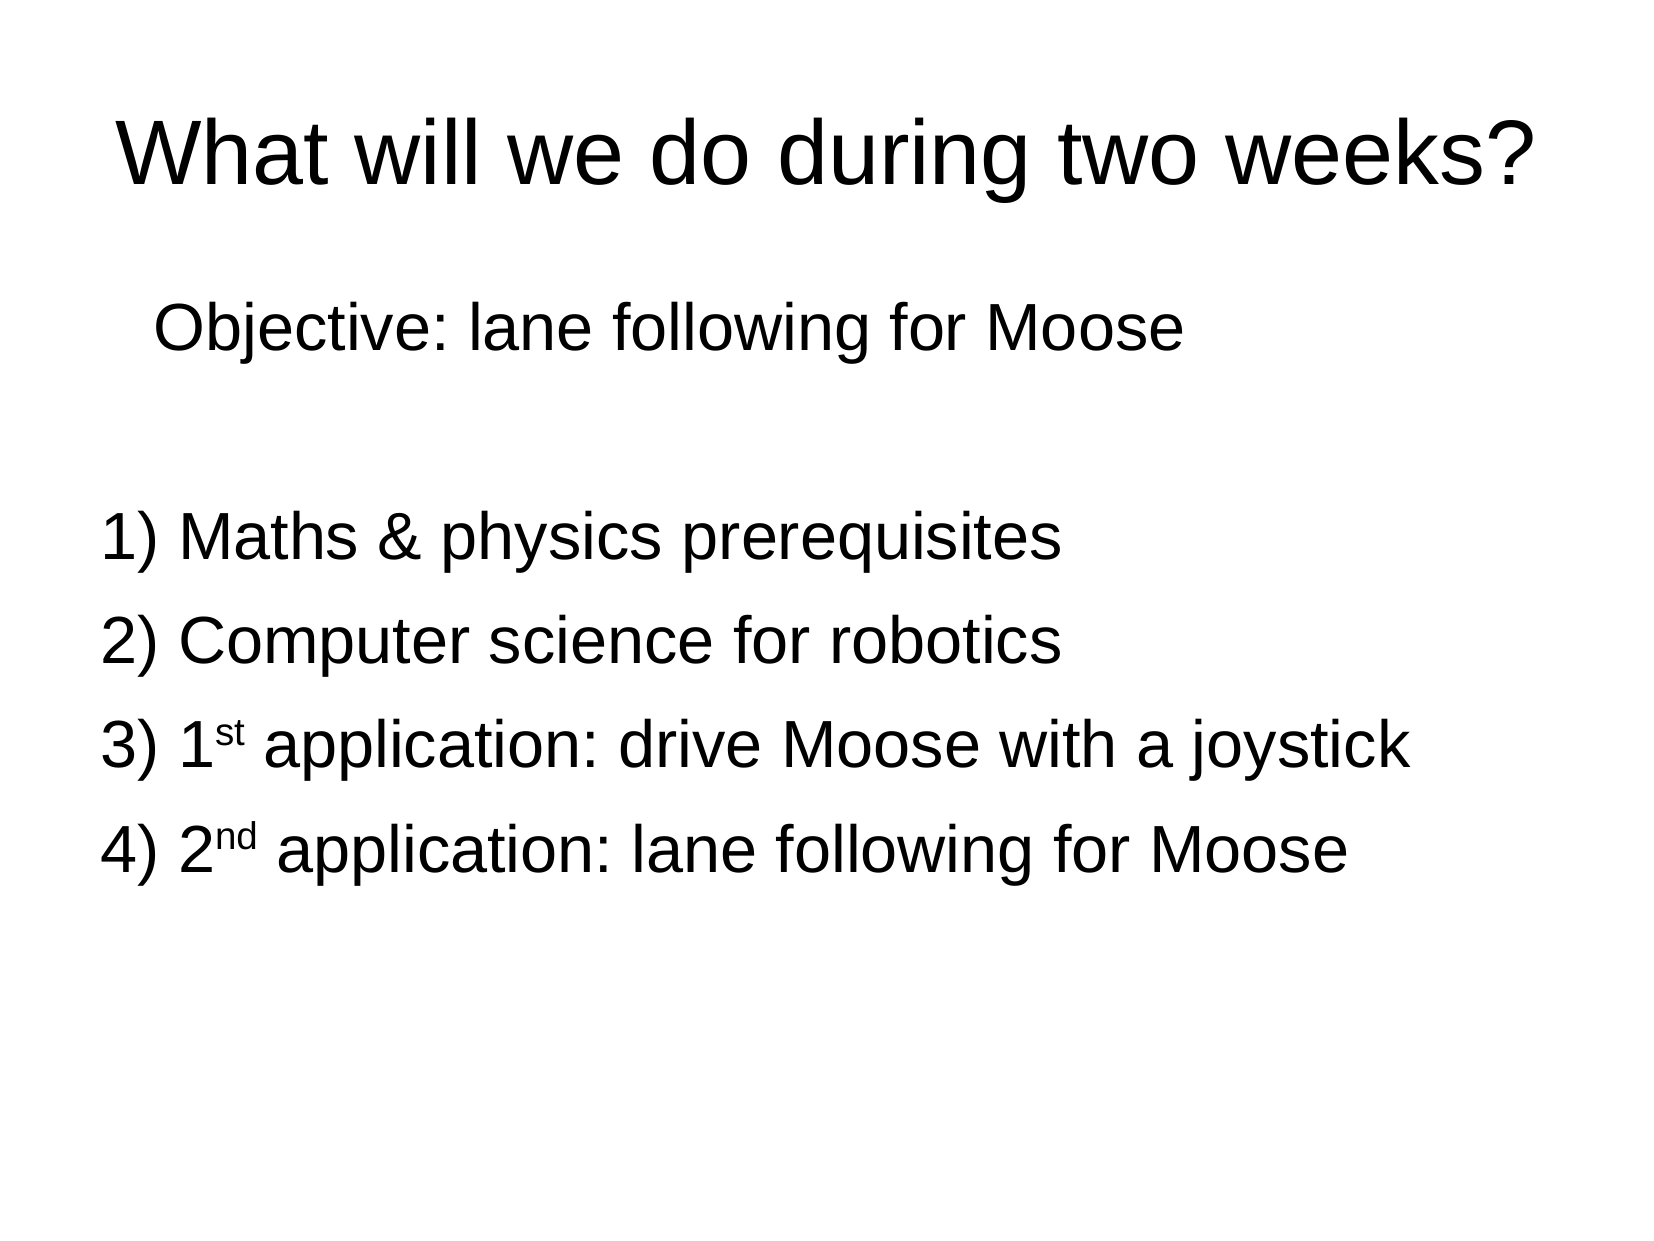

# What will we do during two weeks?
Objective: lane following for Moose
 Maths & physics prerequisites
 Computer science for robotics
 1st application: drive Moose with a joystick
 2nd application: lane following for Moose